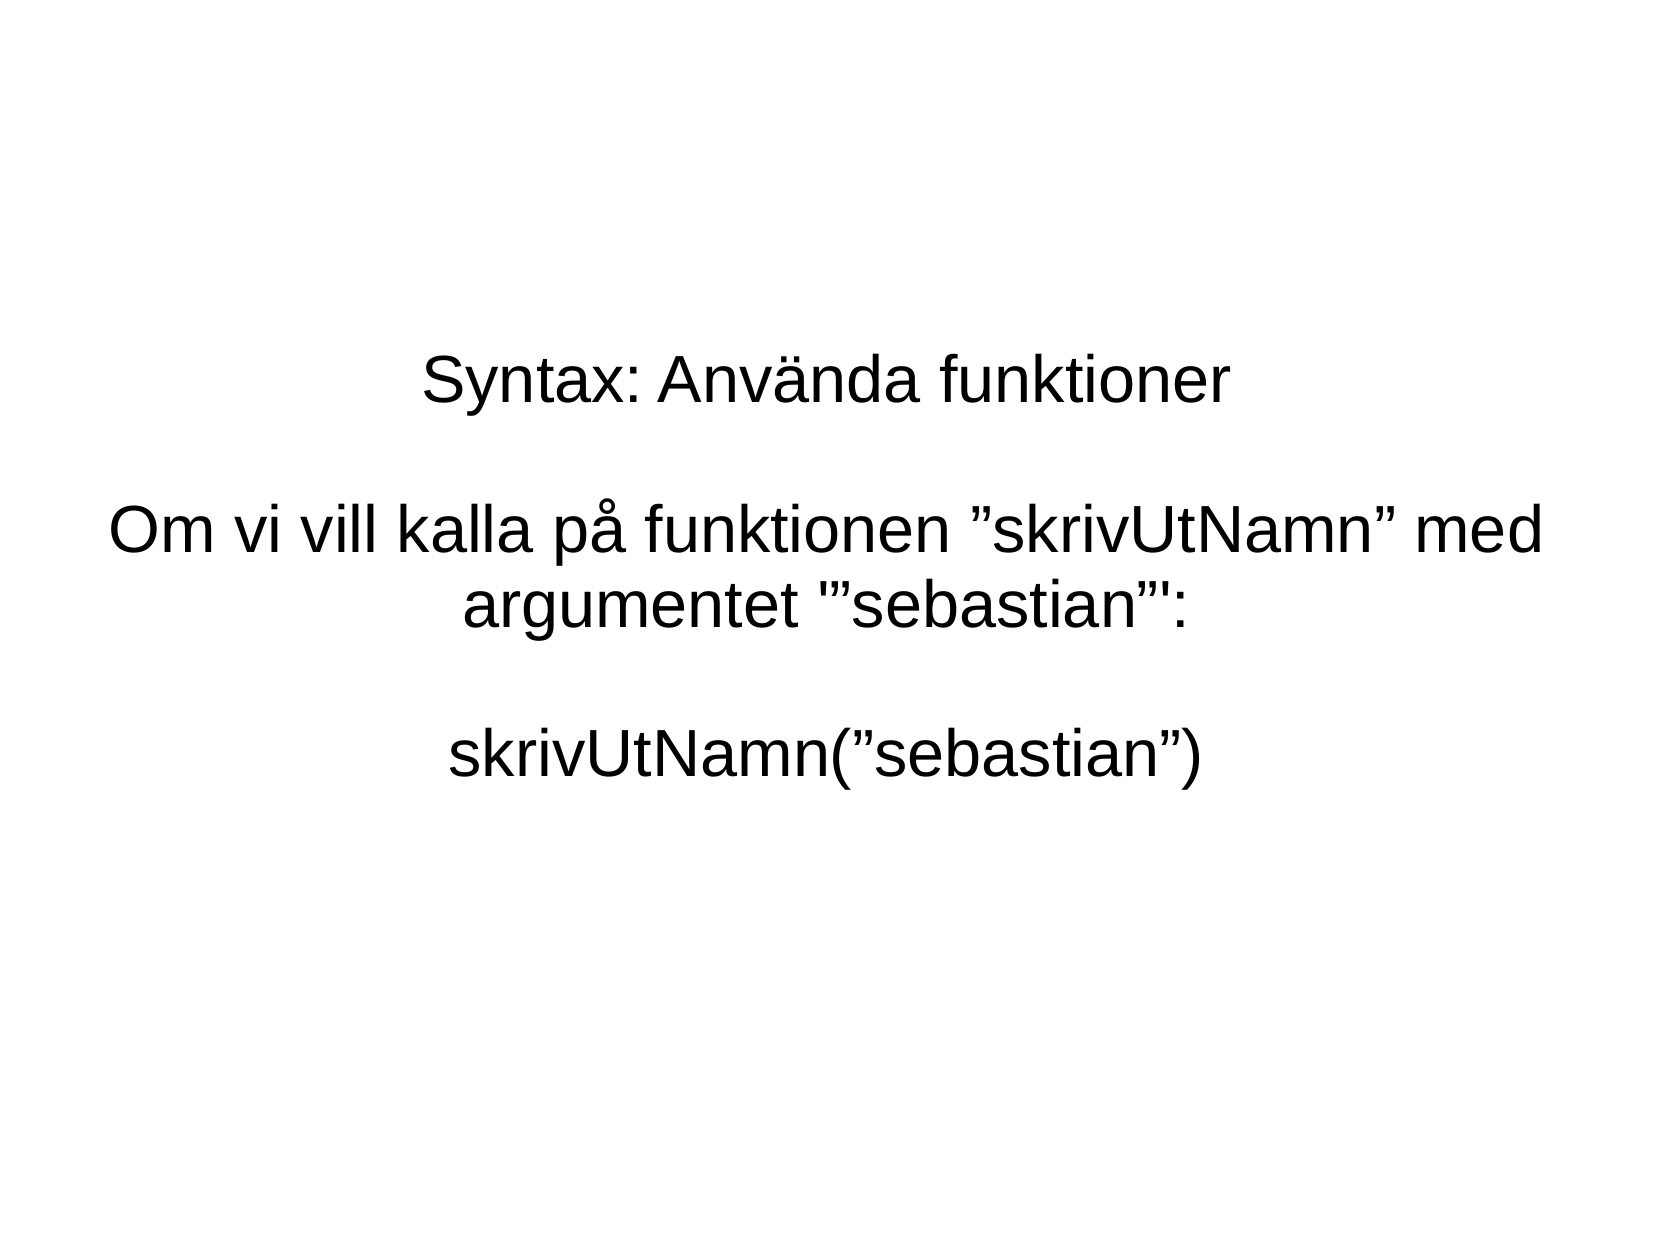

# Syntax: Använda funktioner
Om vi vill kalla på funktionen ”skrivUtNamn” med argumentet '”sebastian”':
skrivUtNamn(”sebastian”)